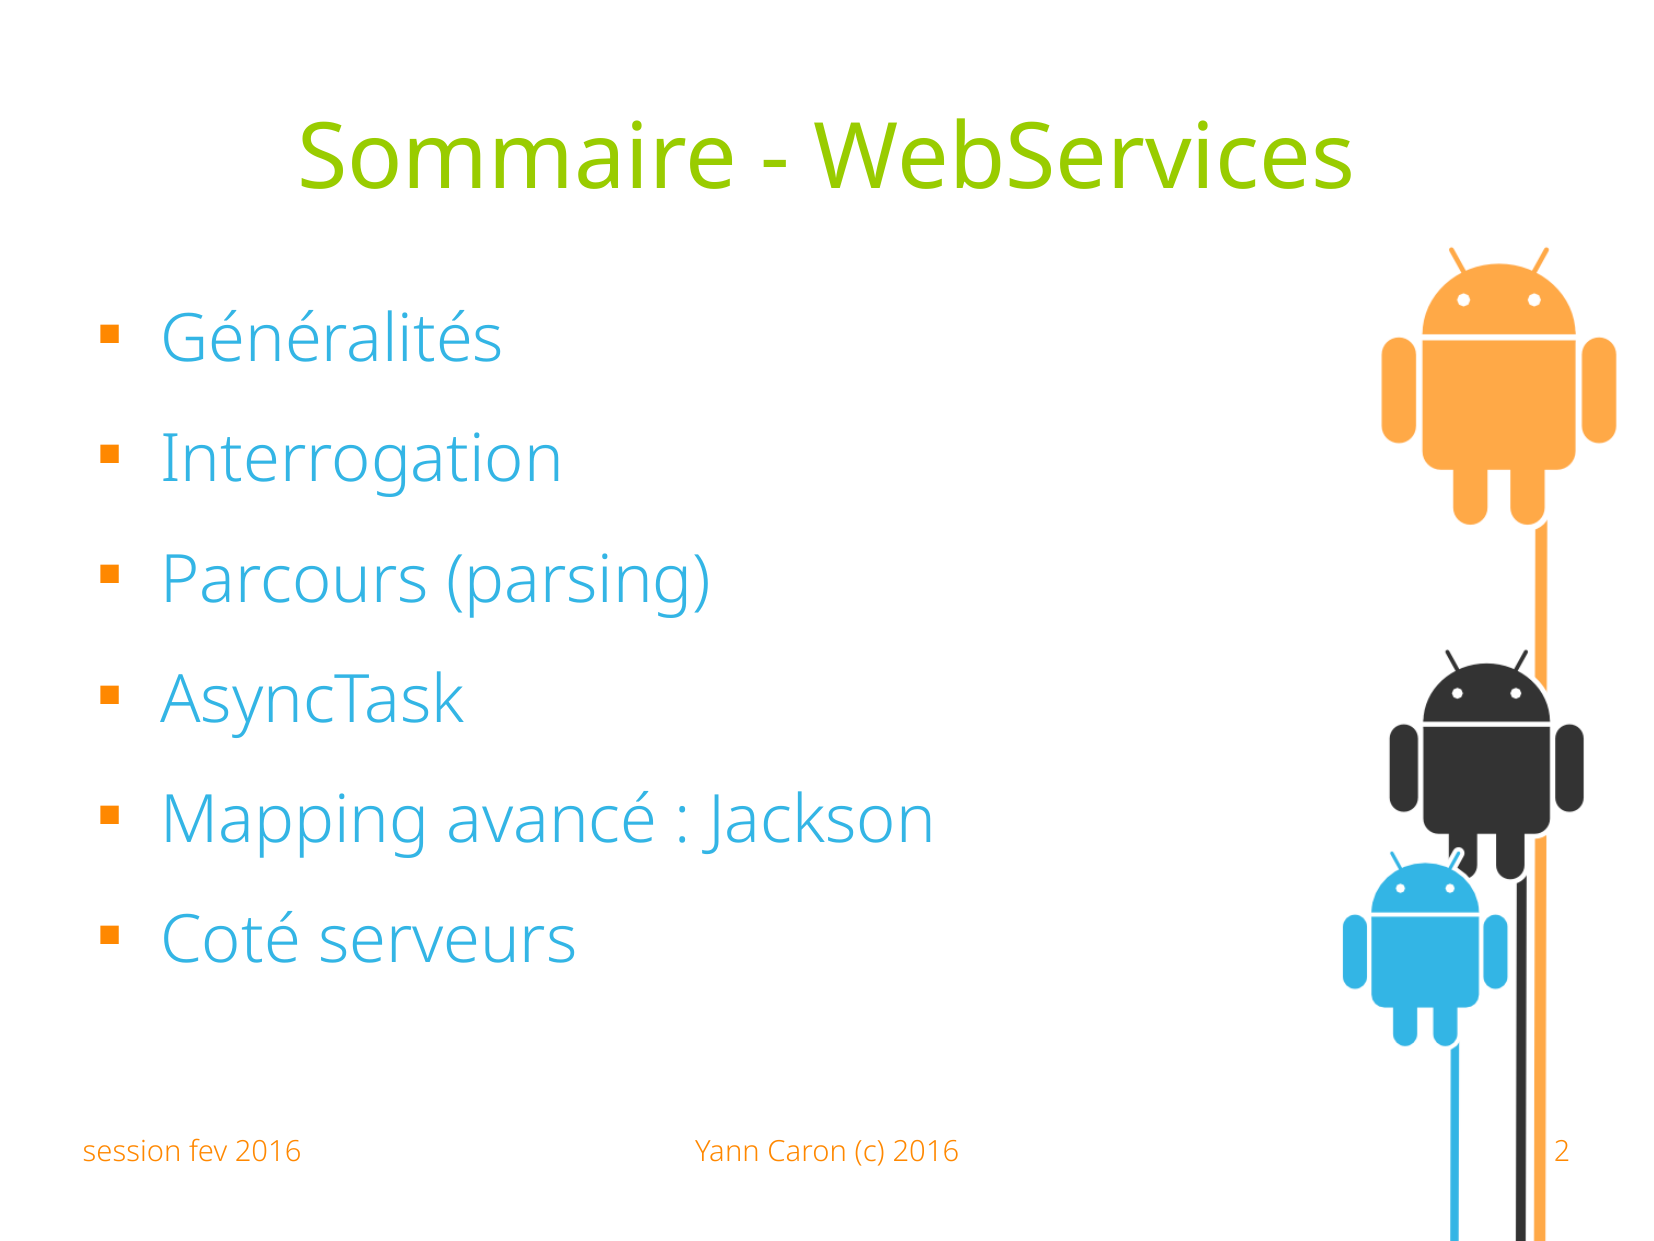

# Sommaire - WebServices
Généralités
Interrogation
Parcours (parsing)
AsyncTask
Mapping avancé : Jackson
Coté serveurs
session fev 2016
Yann Caron (c) 2016
2